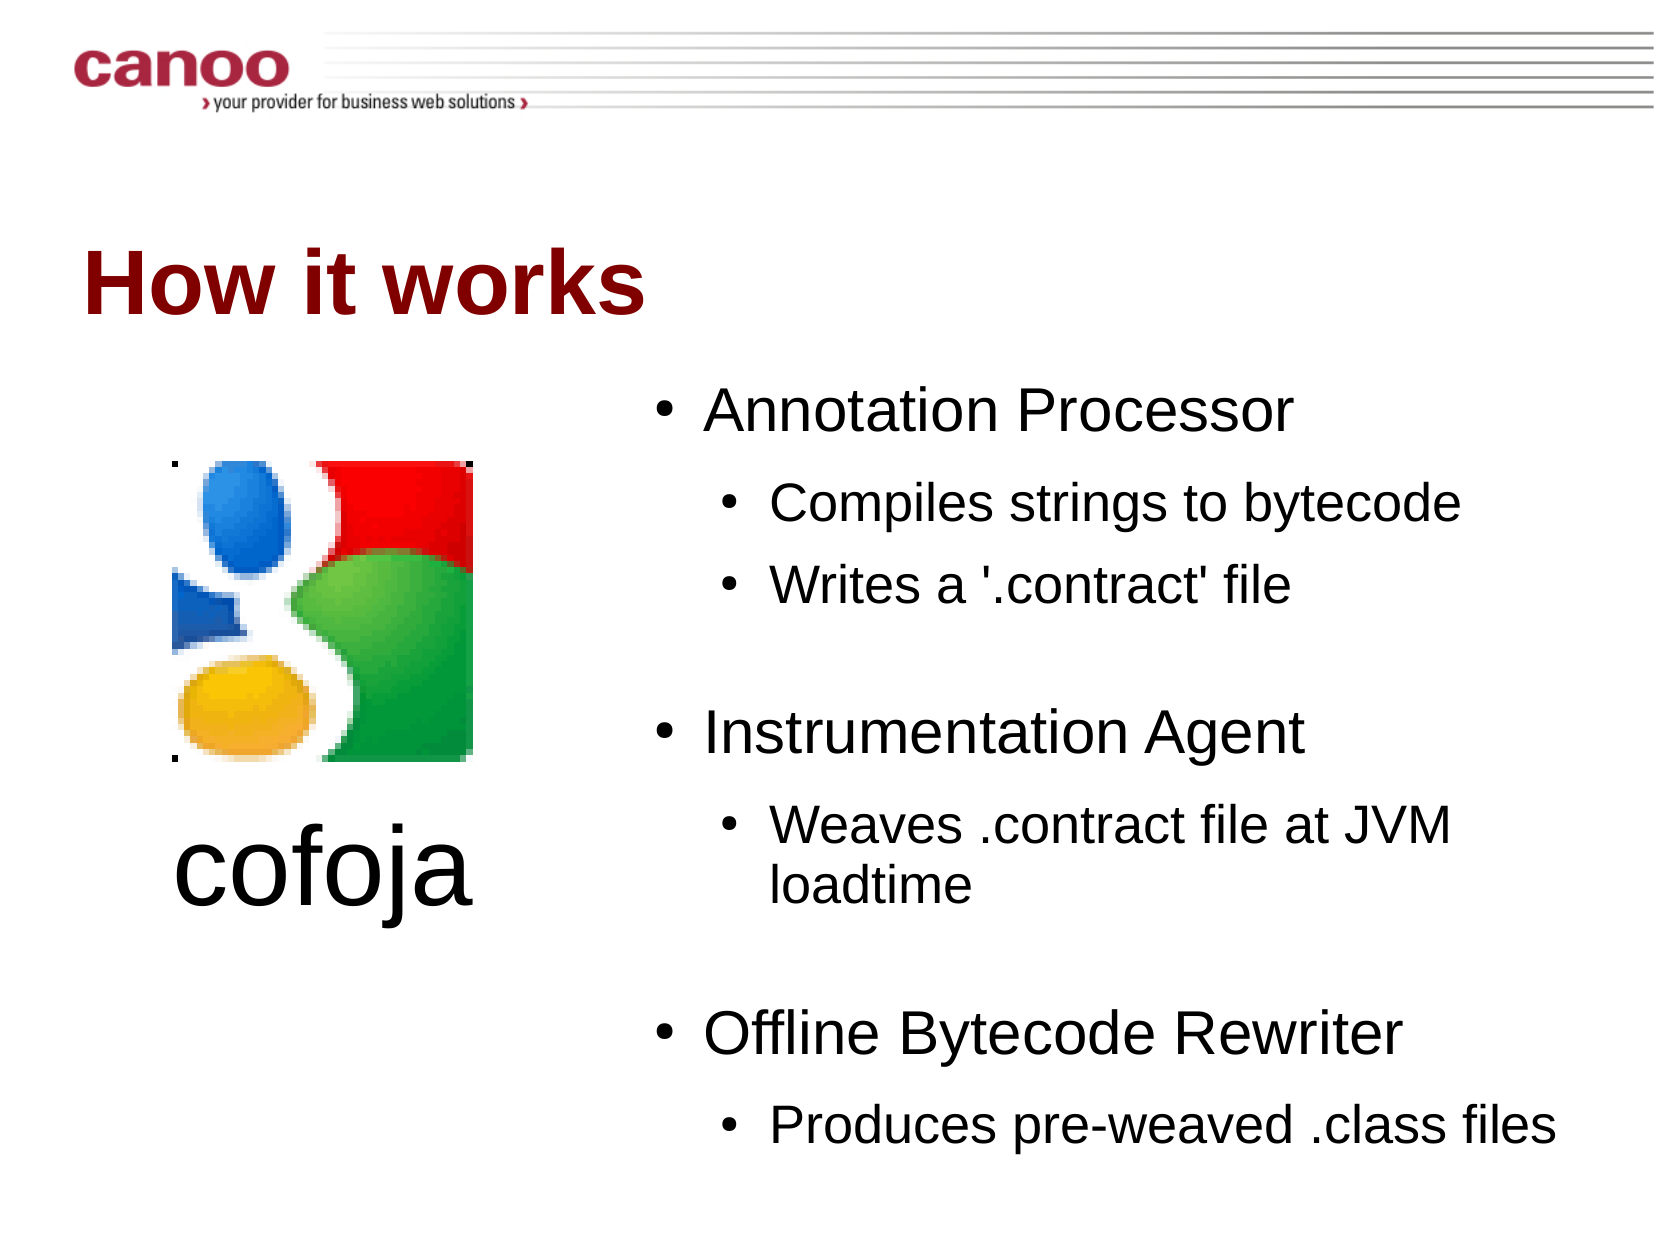

# How it works
Annotation Processor
Compiles strings to bytecode
Writes a '.contract' file
Instrumentation Agent
Weaves .contract file at JVM loadtime
Offline Bytecode Rewriter
Produces pre-weaved .class files
cofoja